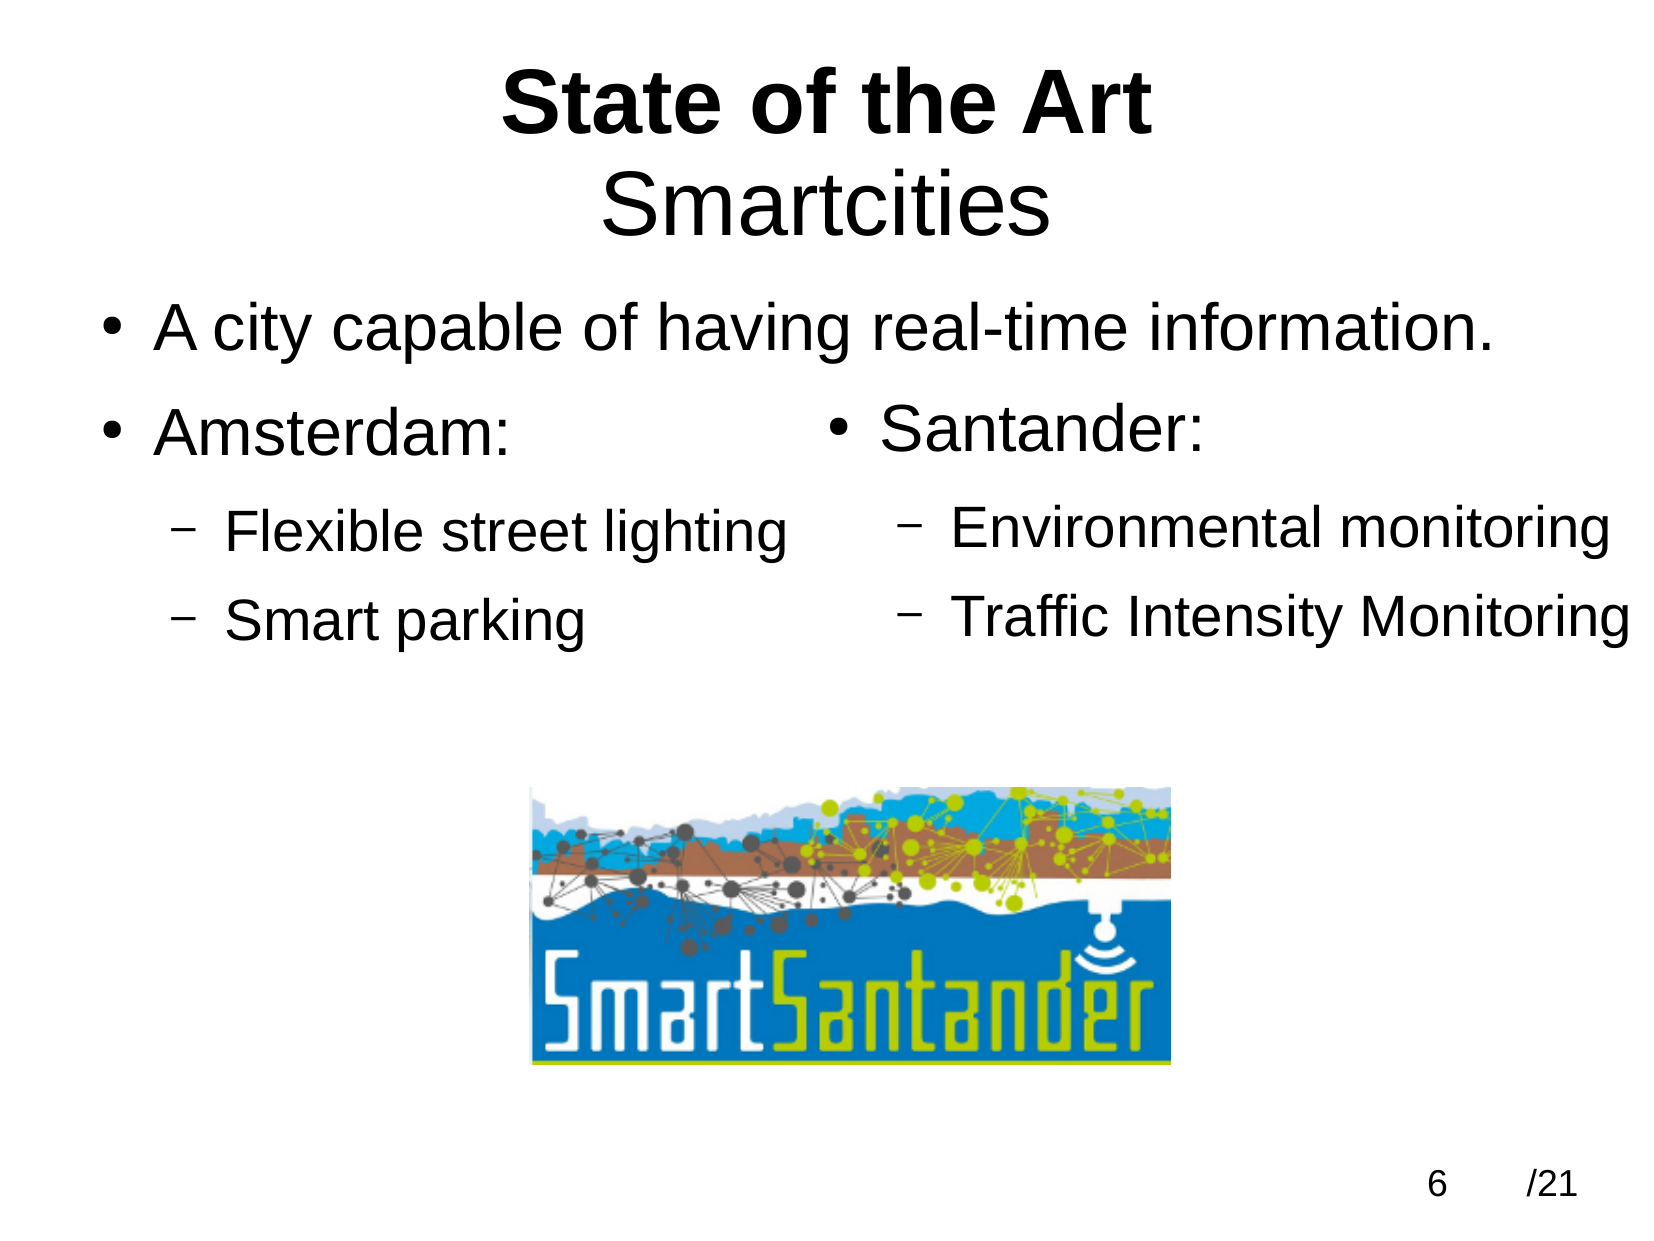

# State of the Art Smartcities
A city capable of having real-time information.
Amsterdam:
Flexible street lighting
Smart parking
Santander:
Environmental monitoring
Traffic Intensity Monitoring
/21